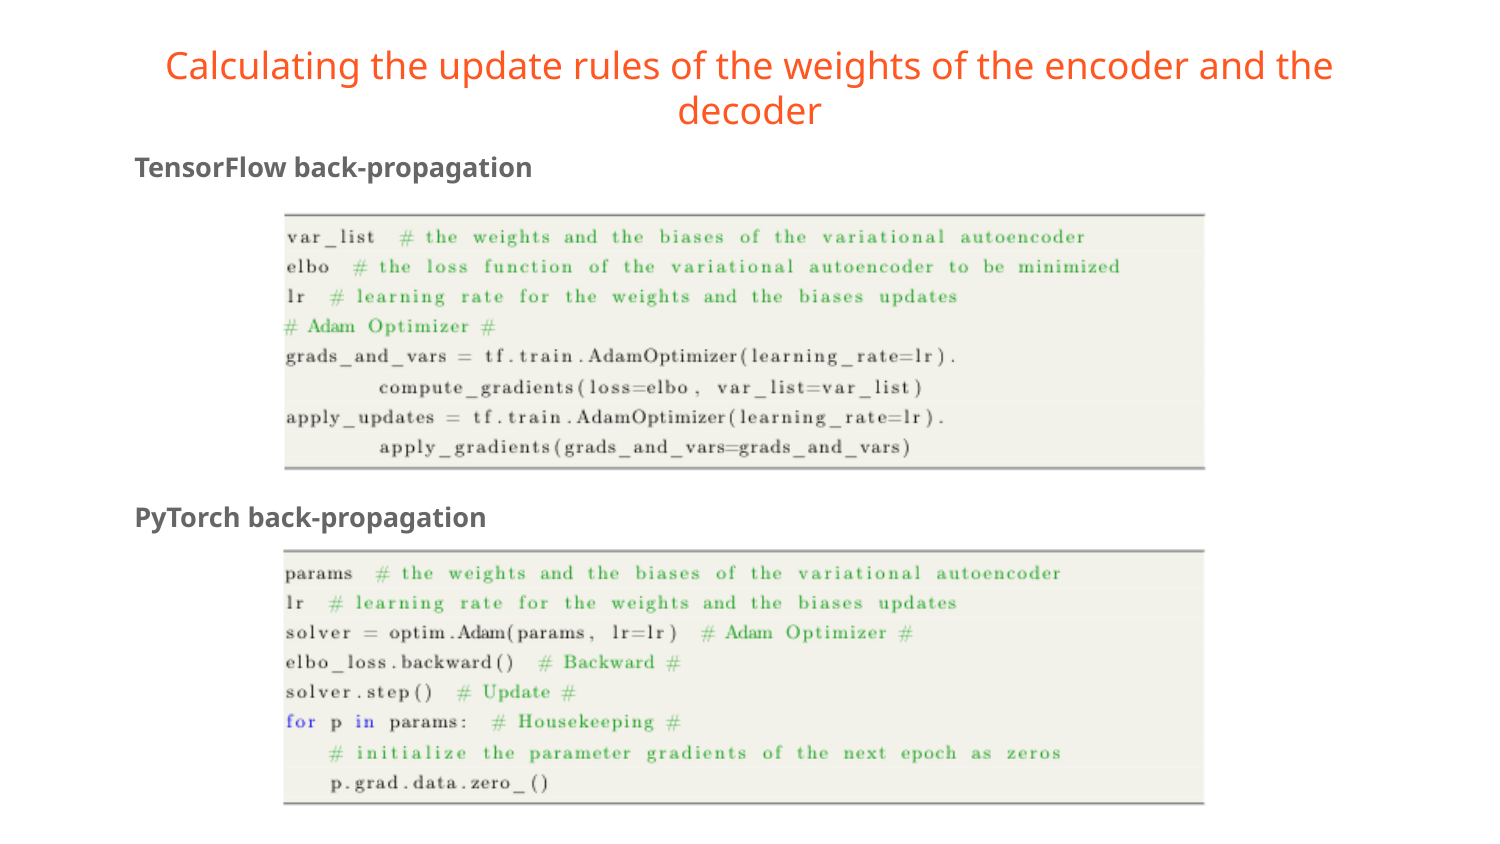

# Calculating the update rules of the weights of the encoder and the decoder
TensorFlow back-propagation
PyTorch back-propagation